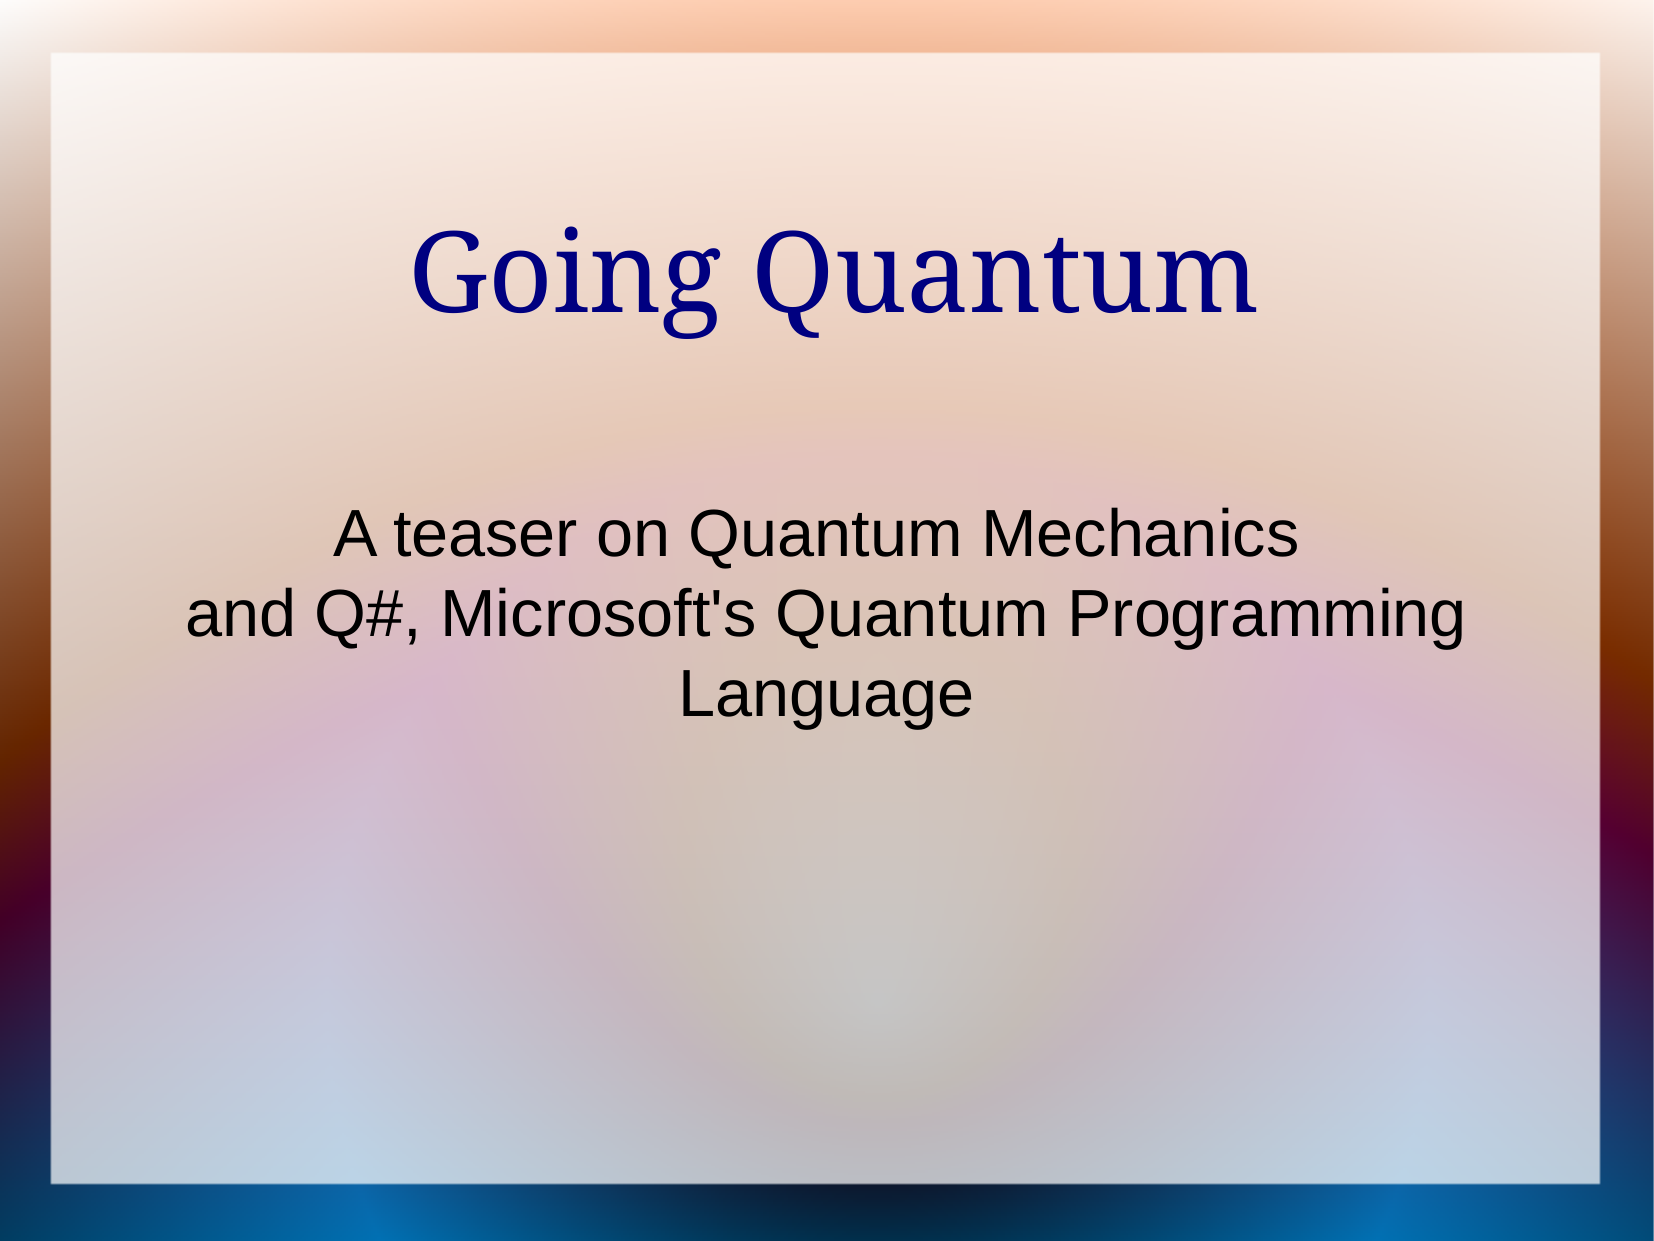

# Going Quantum
A teaser on Quantum Mechanics
and Q#, Microsoft's Quantum Programming Language